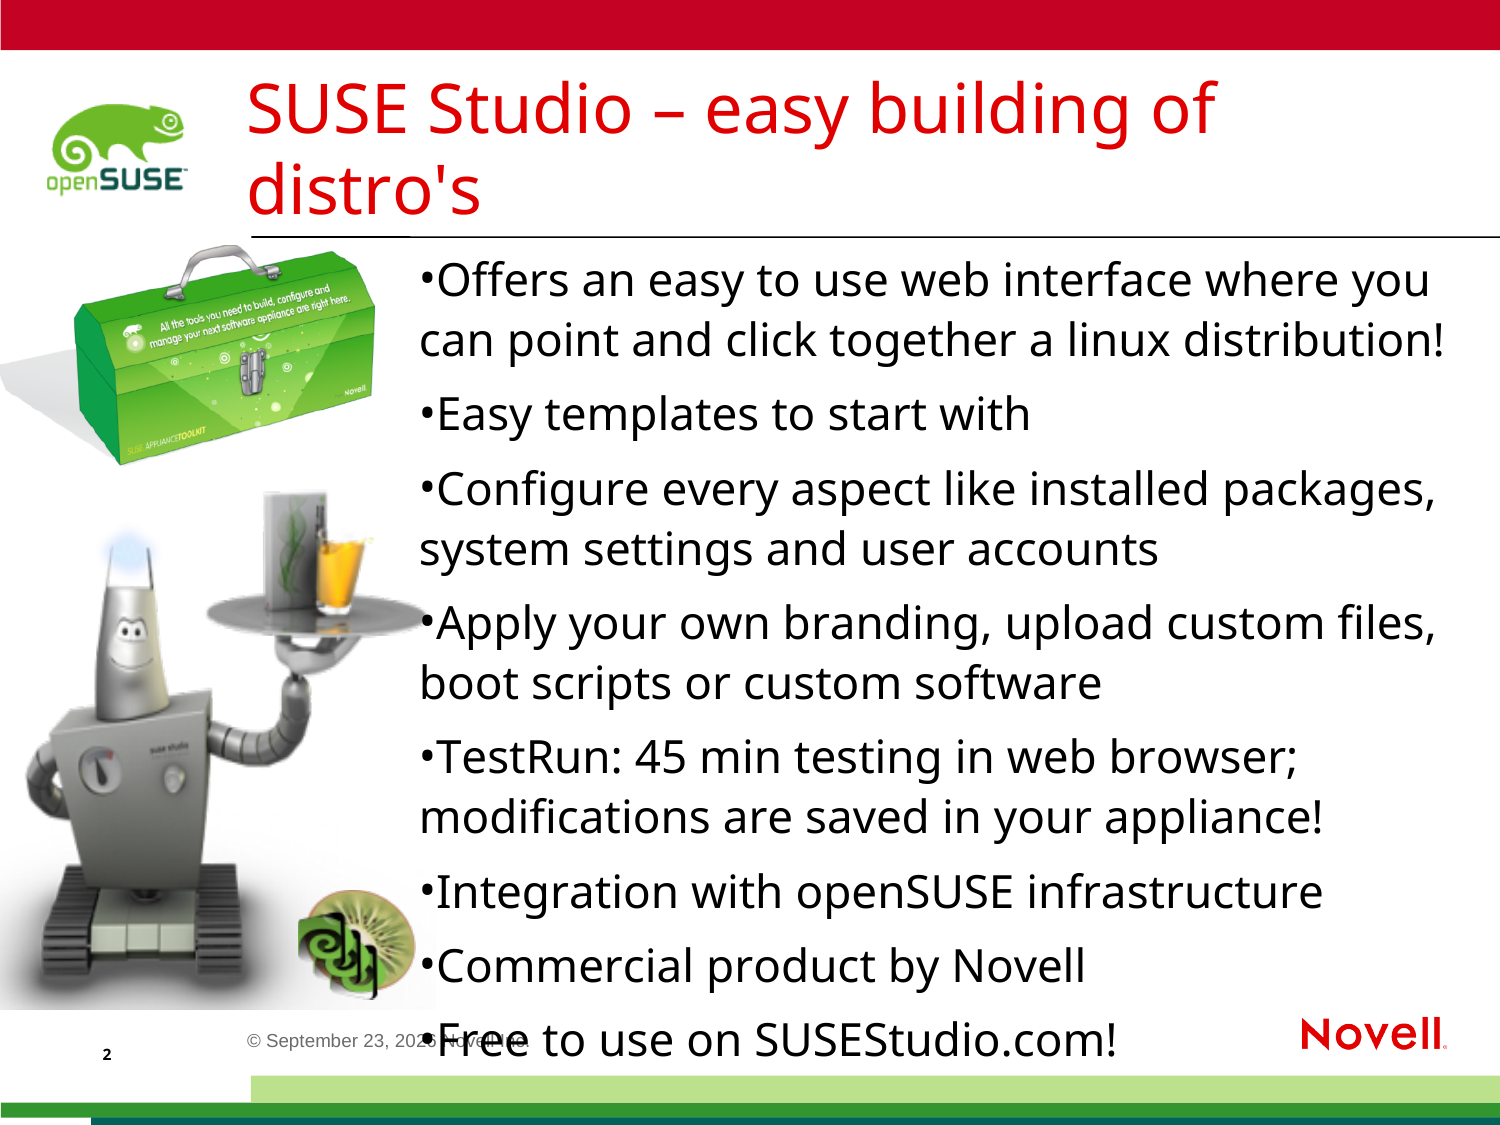

# SUSE Studio – easy building of distro's
Offers an easy to use web interface where you can point and click together a linux distribution!
Easy templates to start with
Configure every aspect like installed packages, system settings and user accounts
Apply your own branding, upload custom files, boot scripts or custom software
TestRun: 45 min testing in web browser; modifications are saved in your appliance!
Integration with openSUSE infrastructure
Commercial product by Novell
Free to use on SUSEStudio.com!